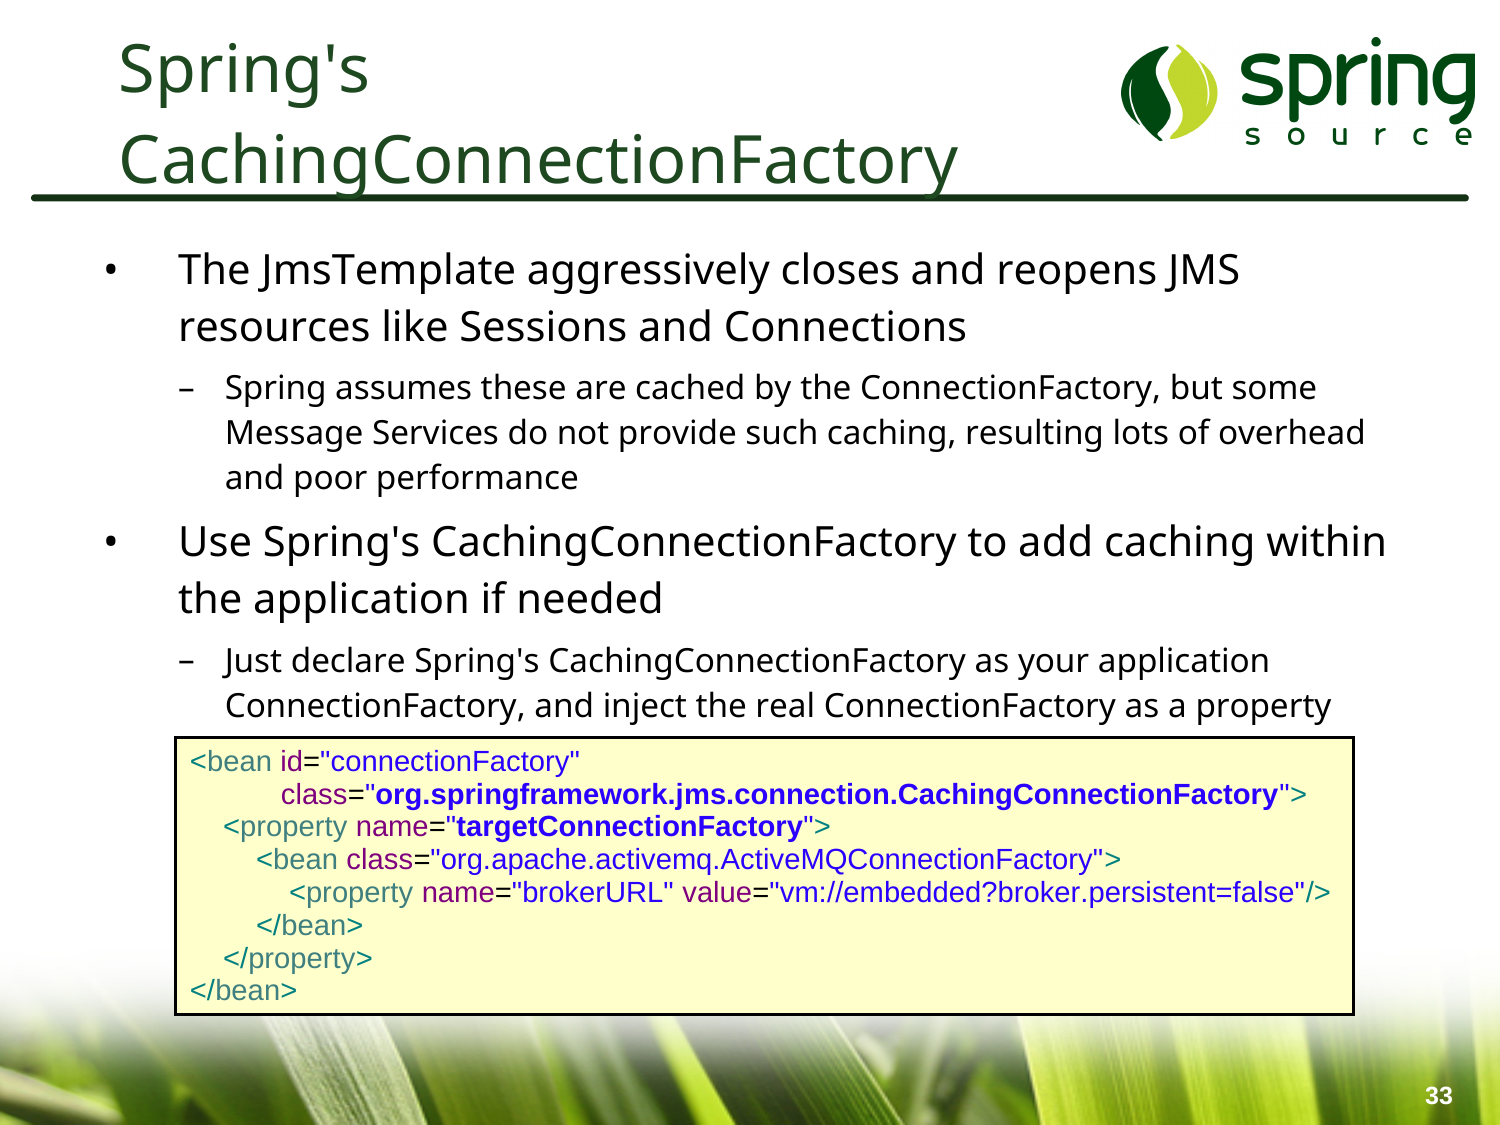

Spring's CachingConnectionFactory
# The JmsTemplate aggressively closes and reopens JMS resources like Sessions and Connections
Spring assumes these are cached by the ConnectionFactory, but some Message Services do not provide such caching, resulting lots of overhead and poor performance
Use Spring's CachingConnectionFactory to add caching within the application if needed
Just declare Spring's CachingConnectionFactory as your application ConnectionFactory, and inject the real ConnectionFactory as a property
<bean id="connectionFactory"
 class="org.springframework.jms.connection.CachingConnectionFactory">
 <property name="targetConnectionFactory">
 <bean class="org.apache.activemq.ActiveMQConnectionFactory">
 <property name="brokerURL" value="vm://embedded?broker.persistent=false"/>
 </bean>
 </property>
</bean>